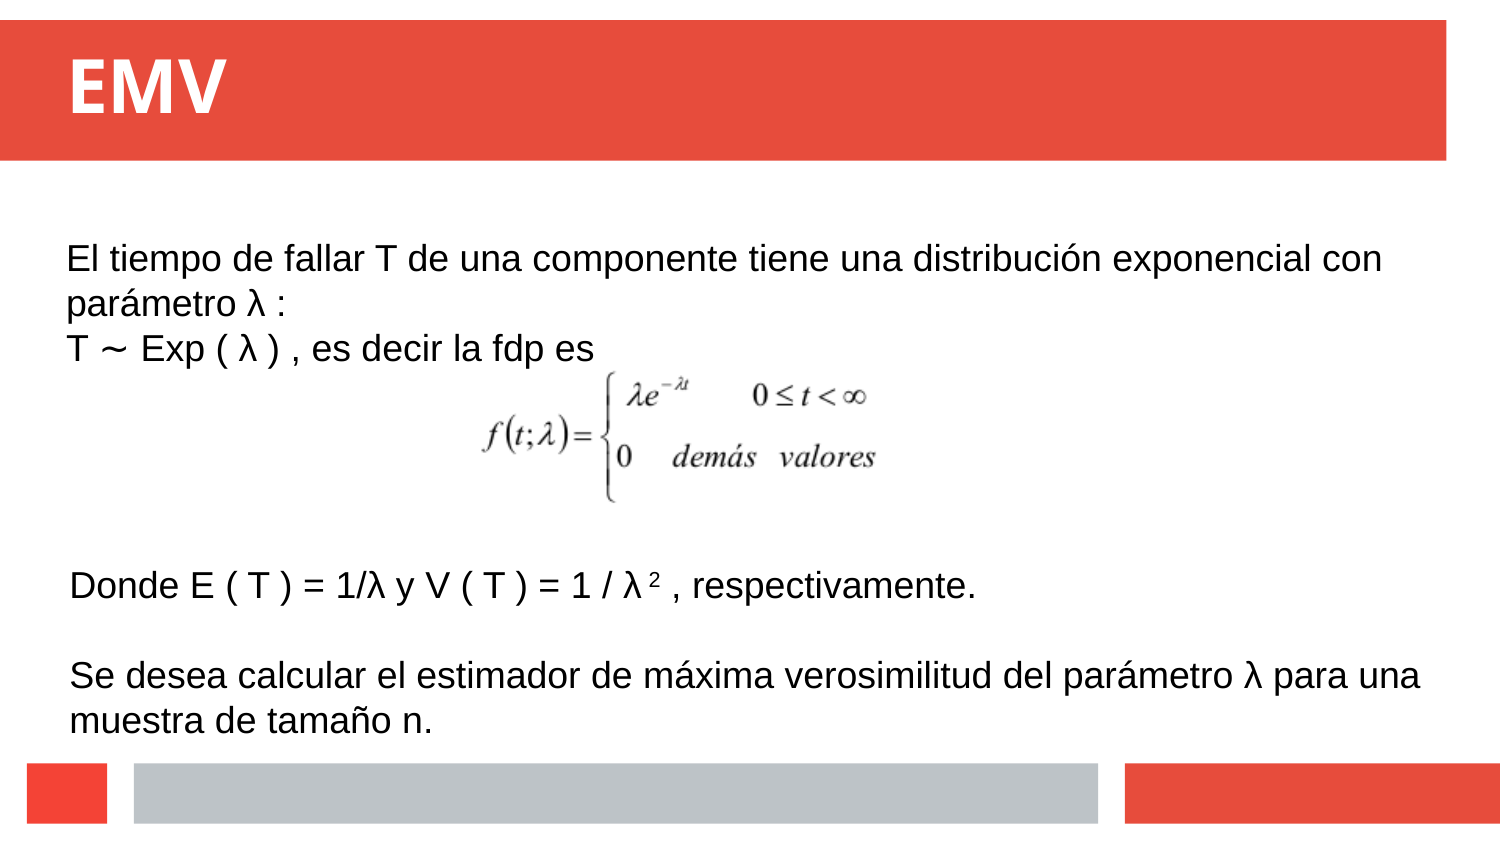

# EMV
El tiempo de fallar T de una componente tiene una distribución exponencial con parámetro λ :
T ∼ Exp ( λ ) , es decir la fdp es
Donde E ( T ) = 1/λ y V ( T ) = 1 / λ 2 , respectivamente.
Se desea calcular el estimador de máxima verosimilitud del parámetro λ para una muestra de tamaño n.